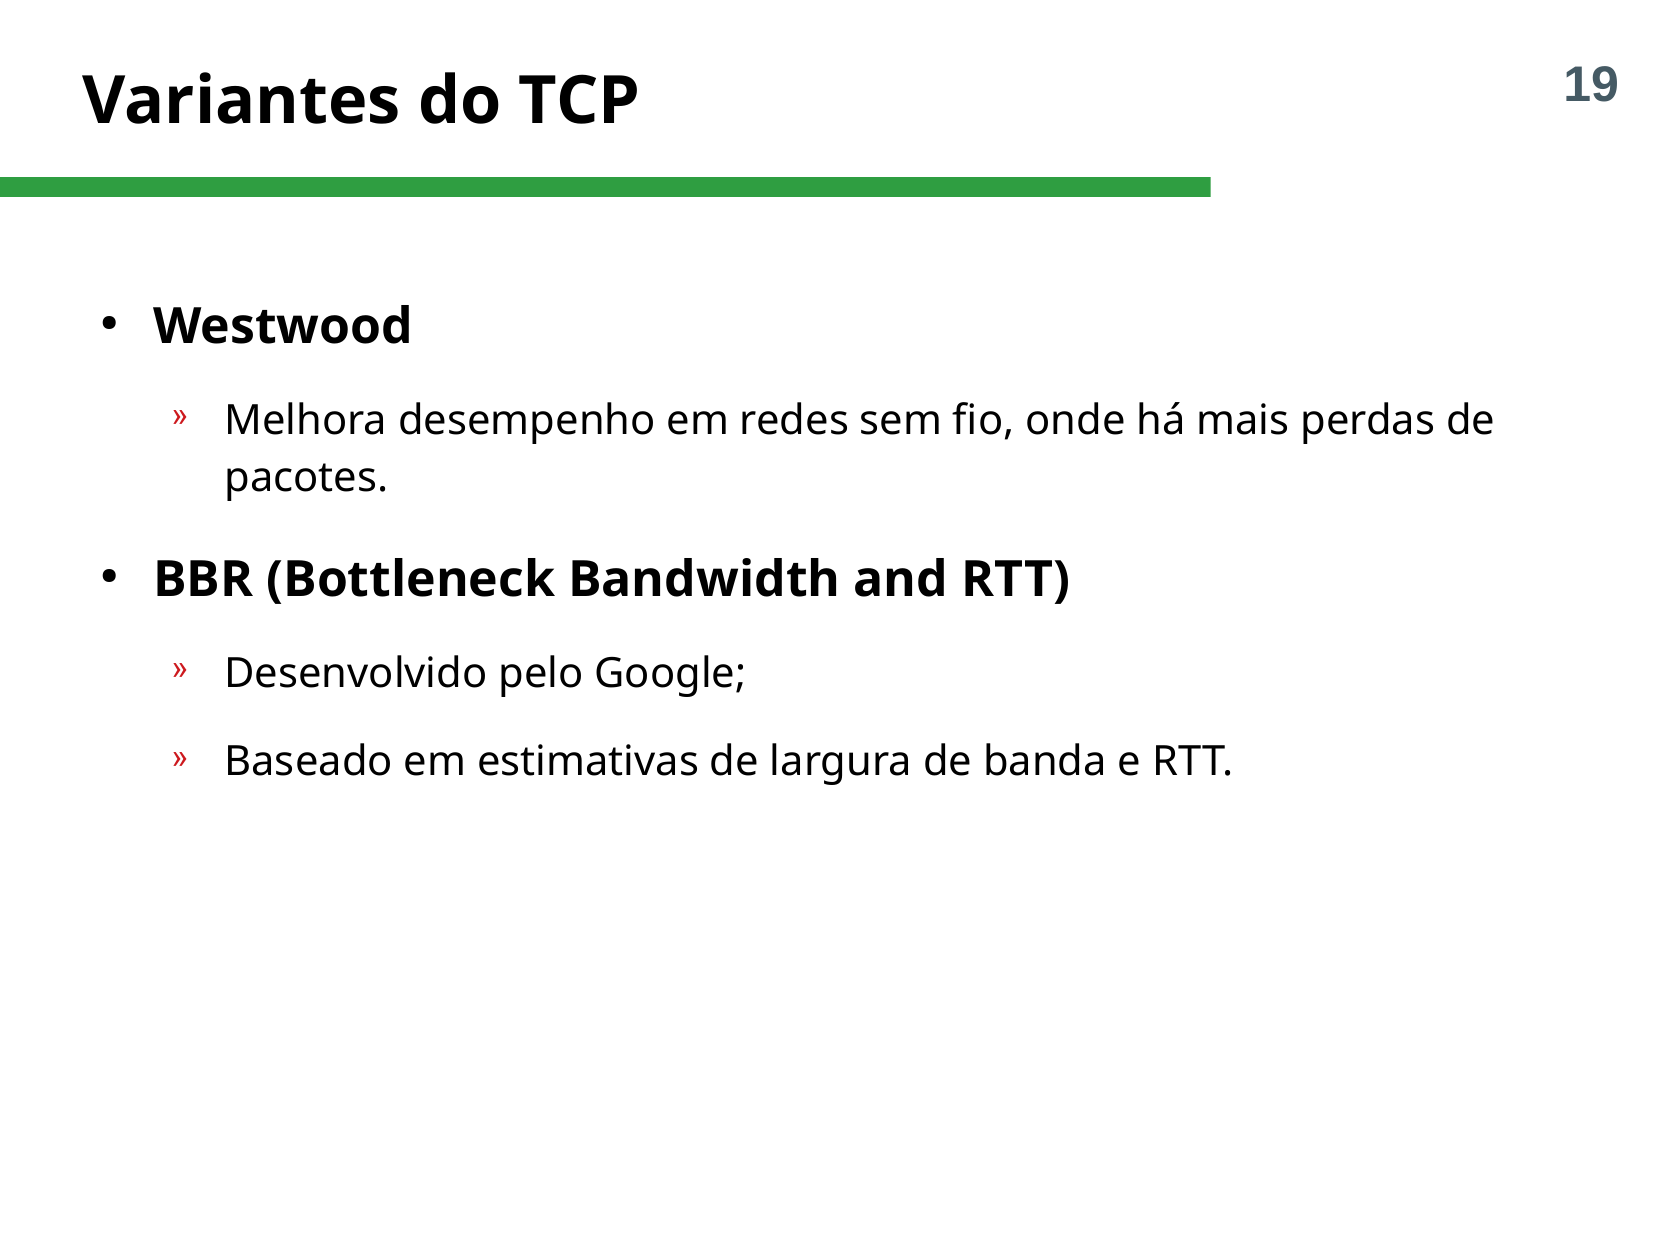

# Variantes do TCP
Westwood
Melhora desempenho em redes sem fio, onde há mais perdas de pacotes.
BBR (Bottleneck Bandwidth and RTT)
Desenvolvido pelo Google;
Baseado em estimativas de largura de banda e RTT.